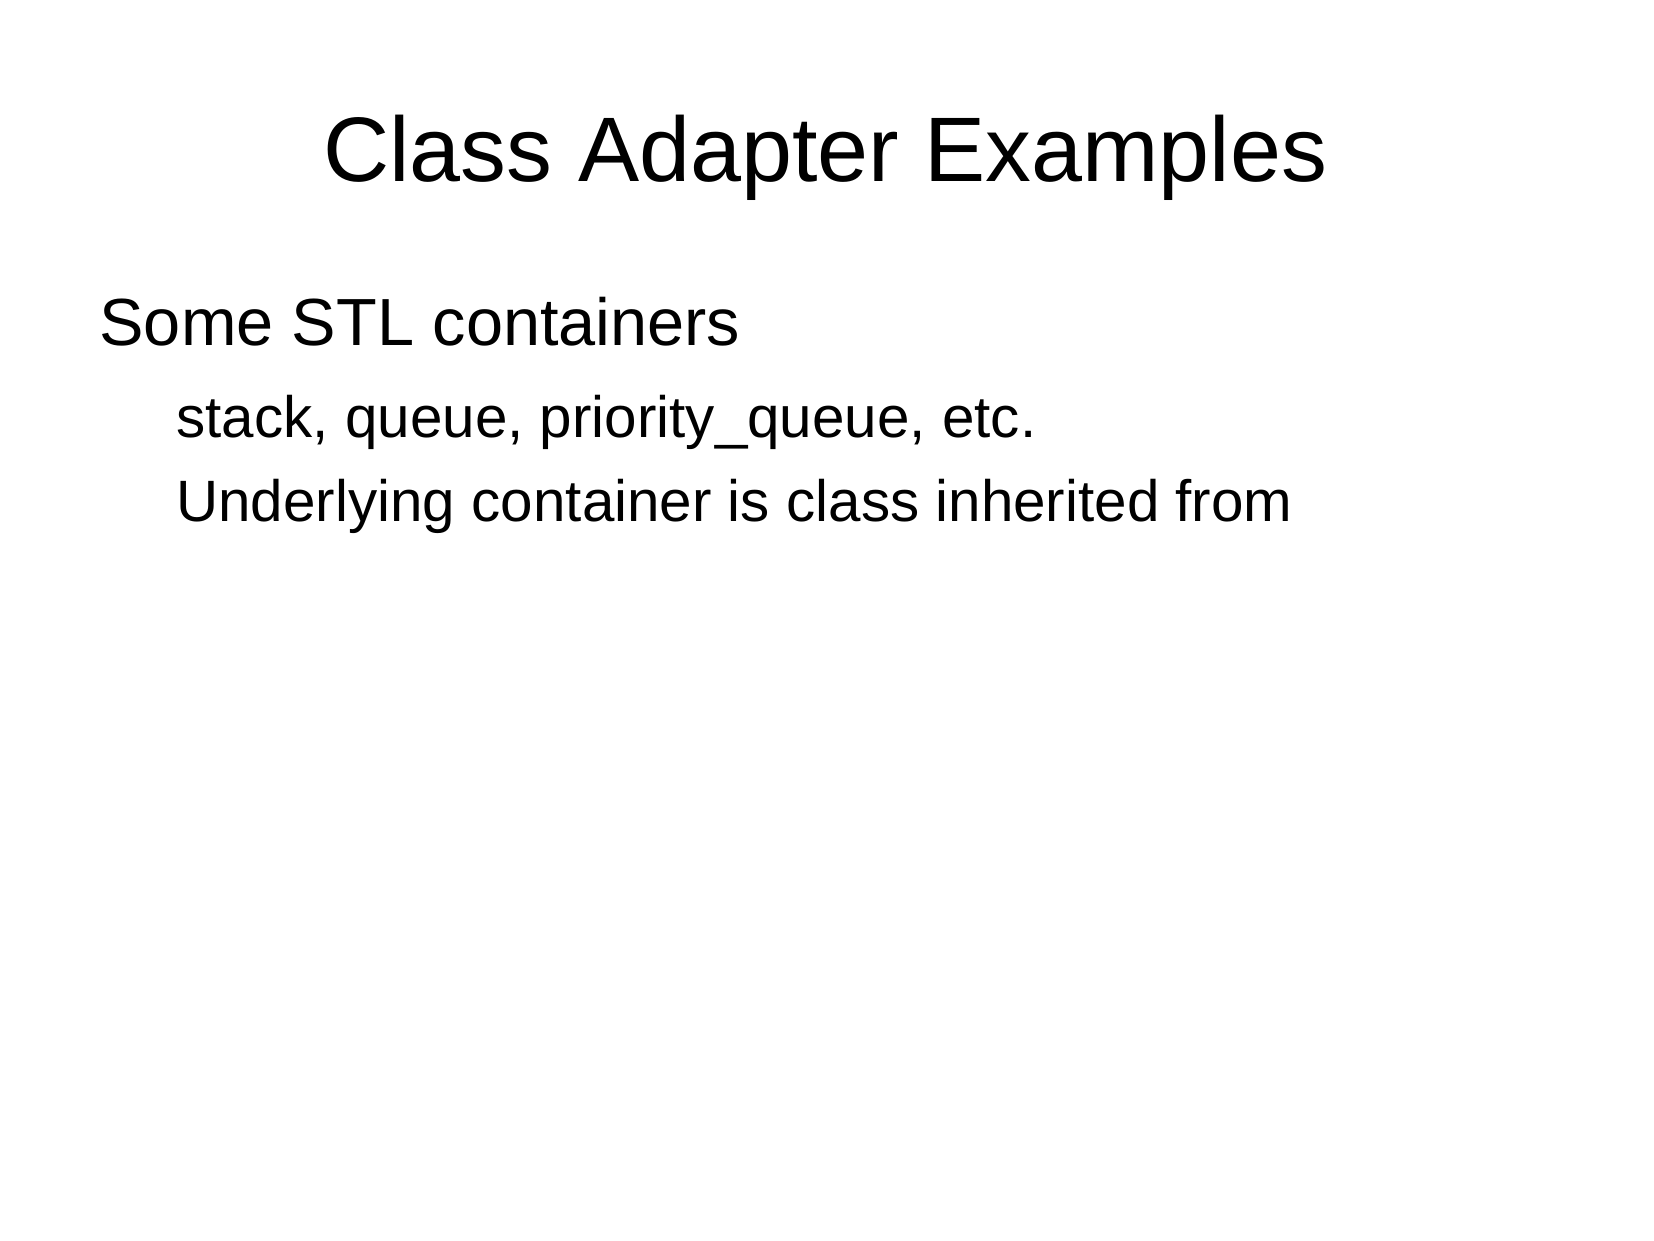

# Class Adapter Examples
Some STL containers
stack, queue, priority_queue, etc.
Underlying container is class inherited from